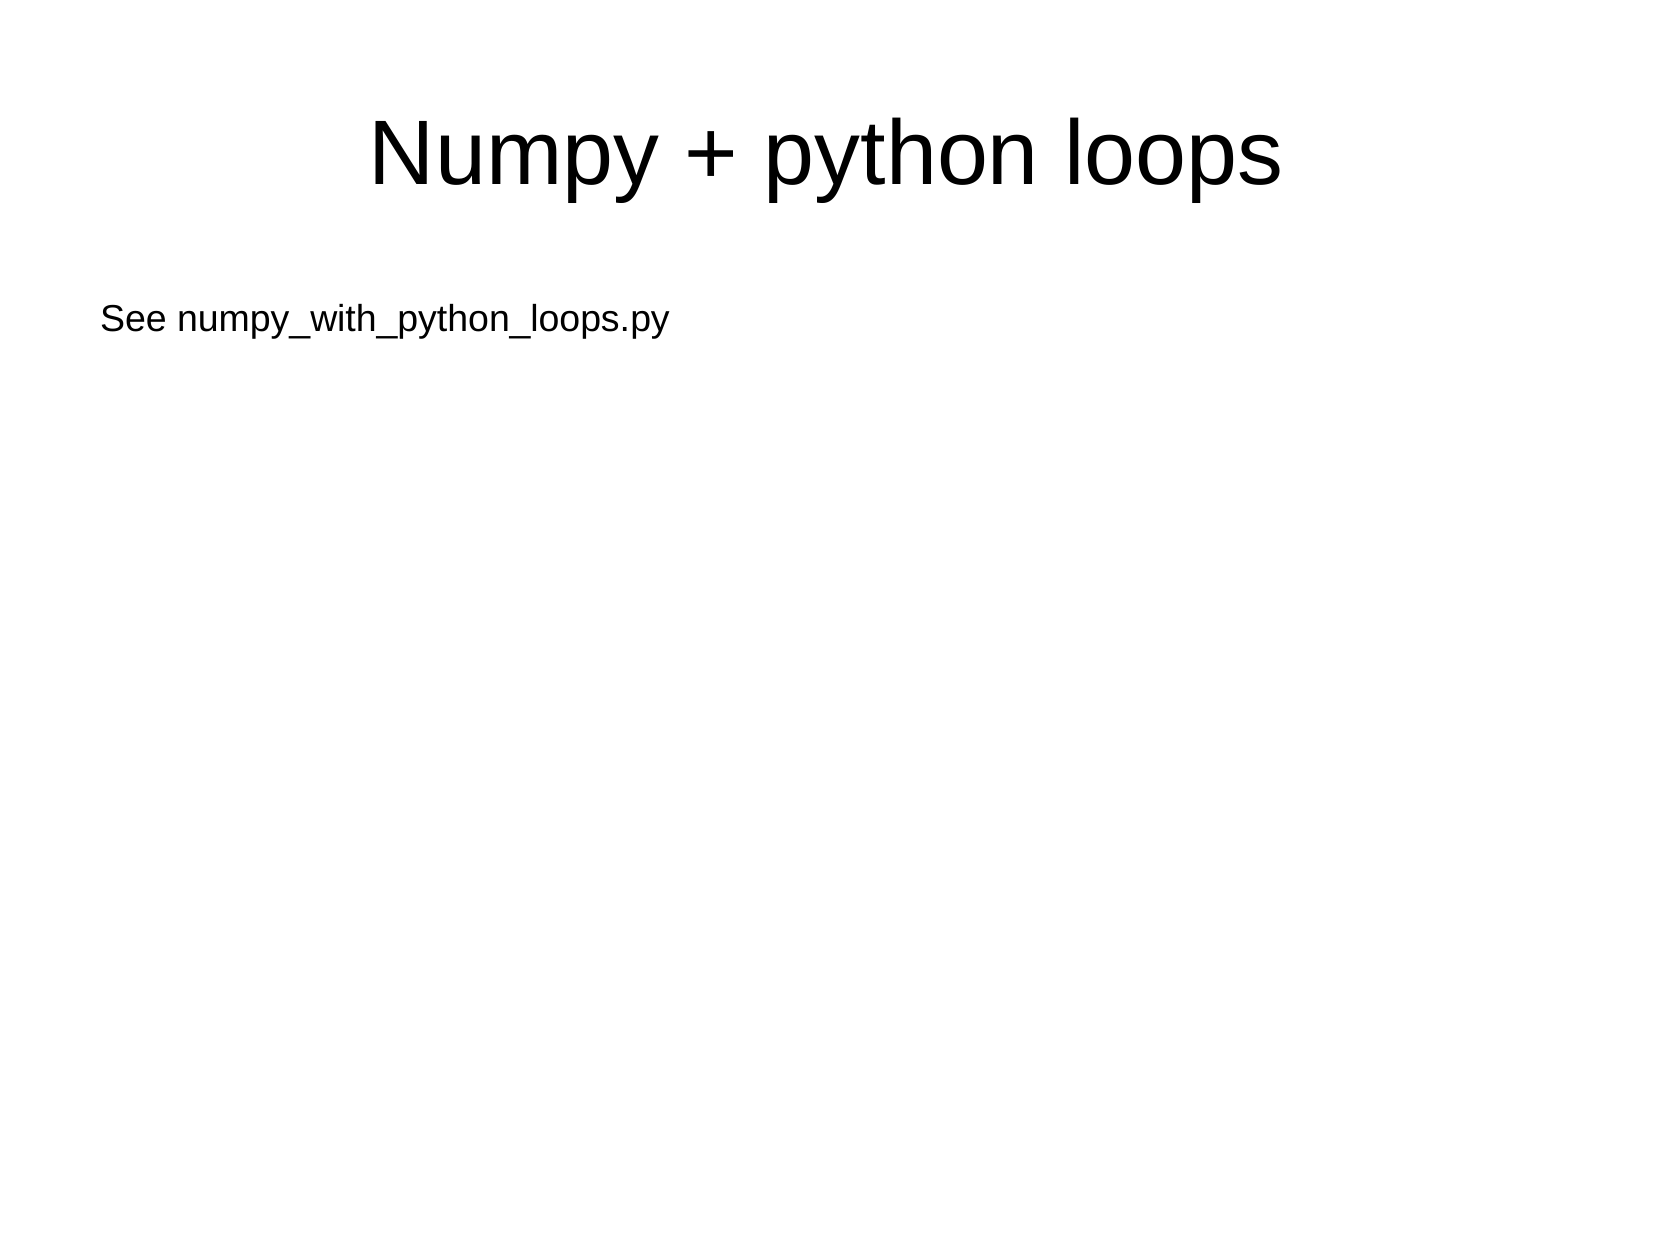

# Numpy + python loops
See numpy_with_python_loops.py